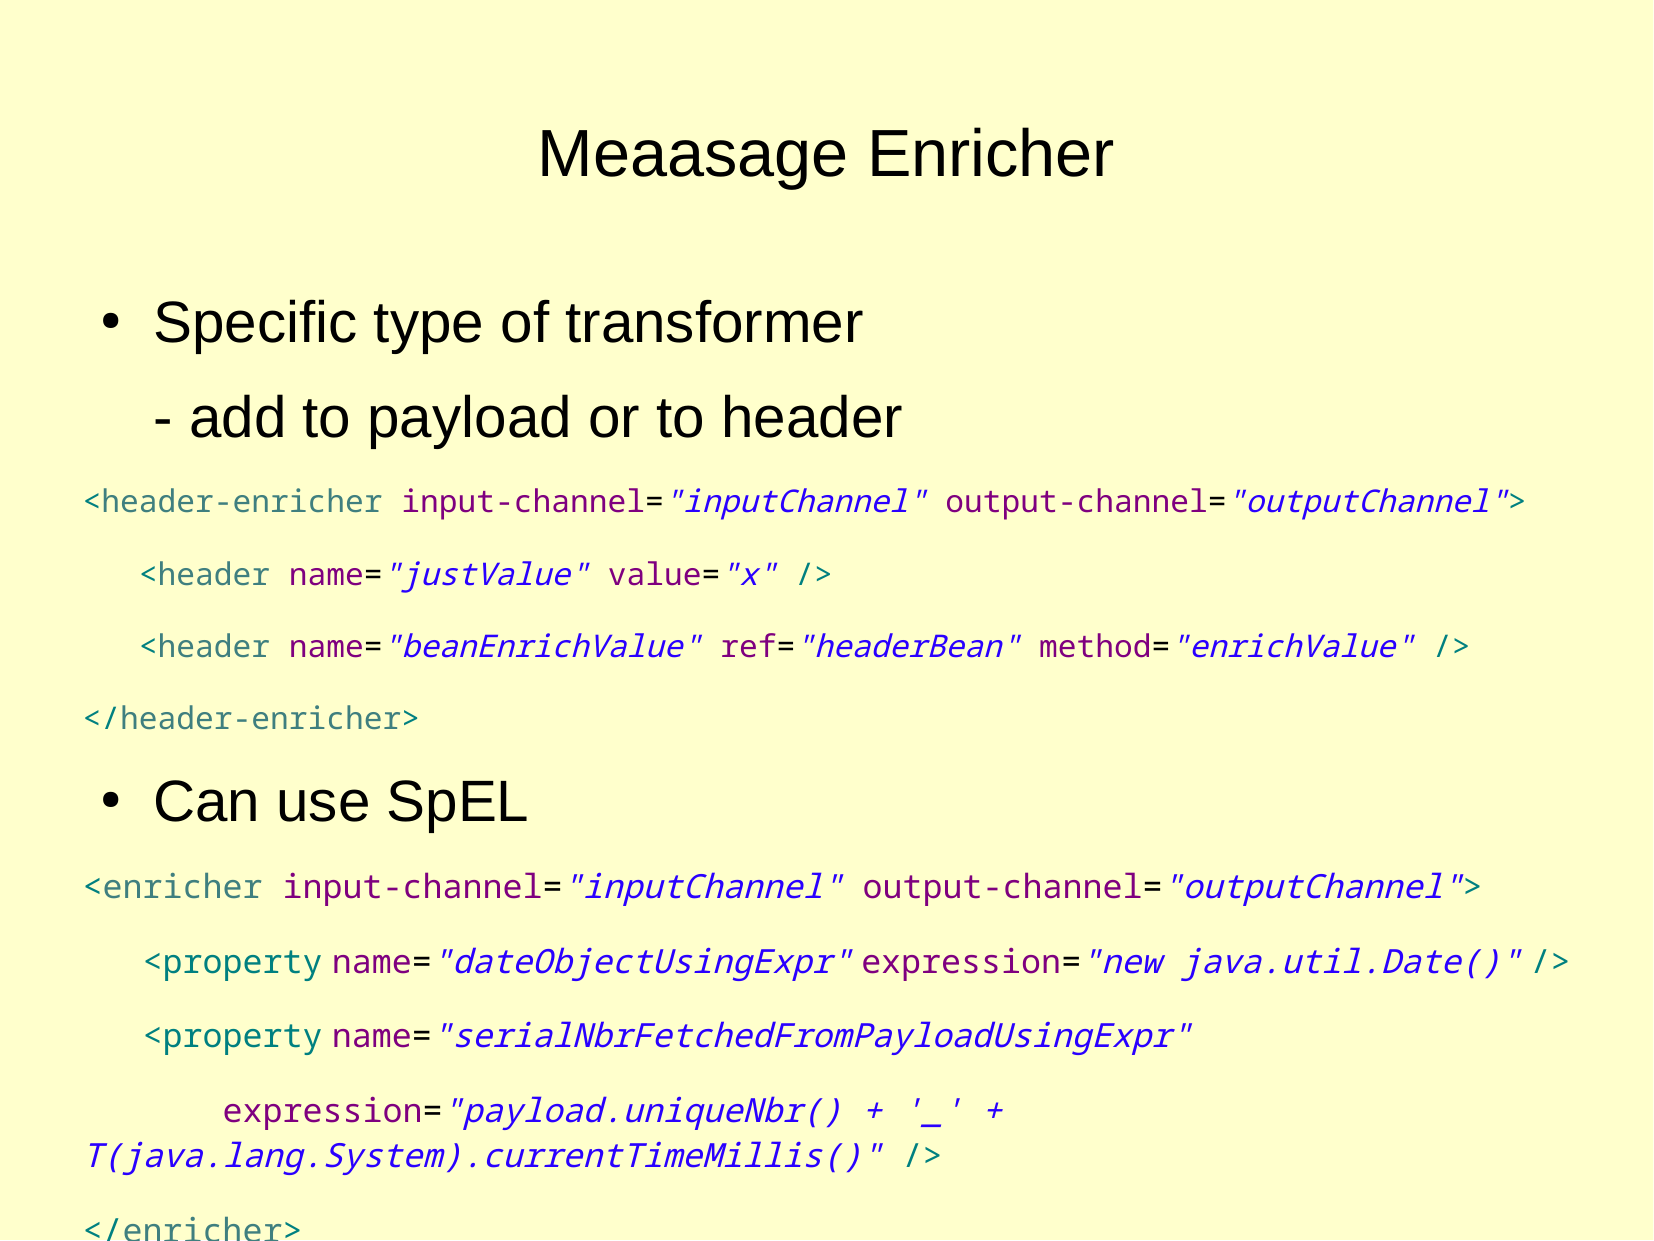

# Meaasage Enricher
Specific type of transformer
- add to payload or to header
<header-enricher input-channel="inputChannel" output-channel="outputChannel">
 <header name="justValue" value="x" />
 <header name="beanEnrichValue" ref="headerBean" method="enrichValue" />
</header-enricher>
Can use SpEL
<enricher input-channel="inputChannel" output-channel="outputChannel">
 <property name="dateObjectUsingExpr" expression="new java.util.Date()" />
 <property name="serialNbrFetchedFromPayloadUsingExpr"
 expression="payload.uniqueNbr() + '_' + T(java.lang.System).currentTimeMillis()" />
</enricher>